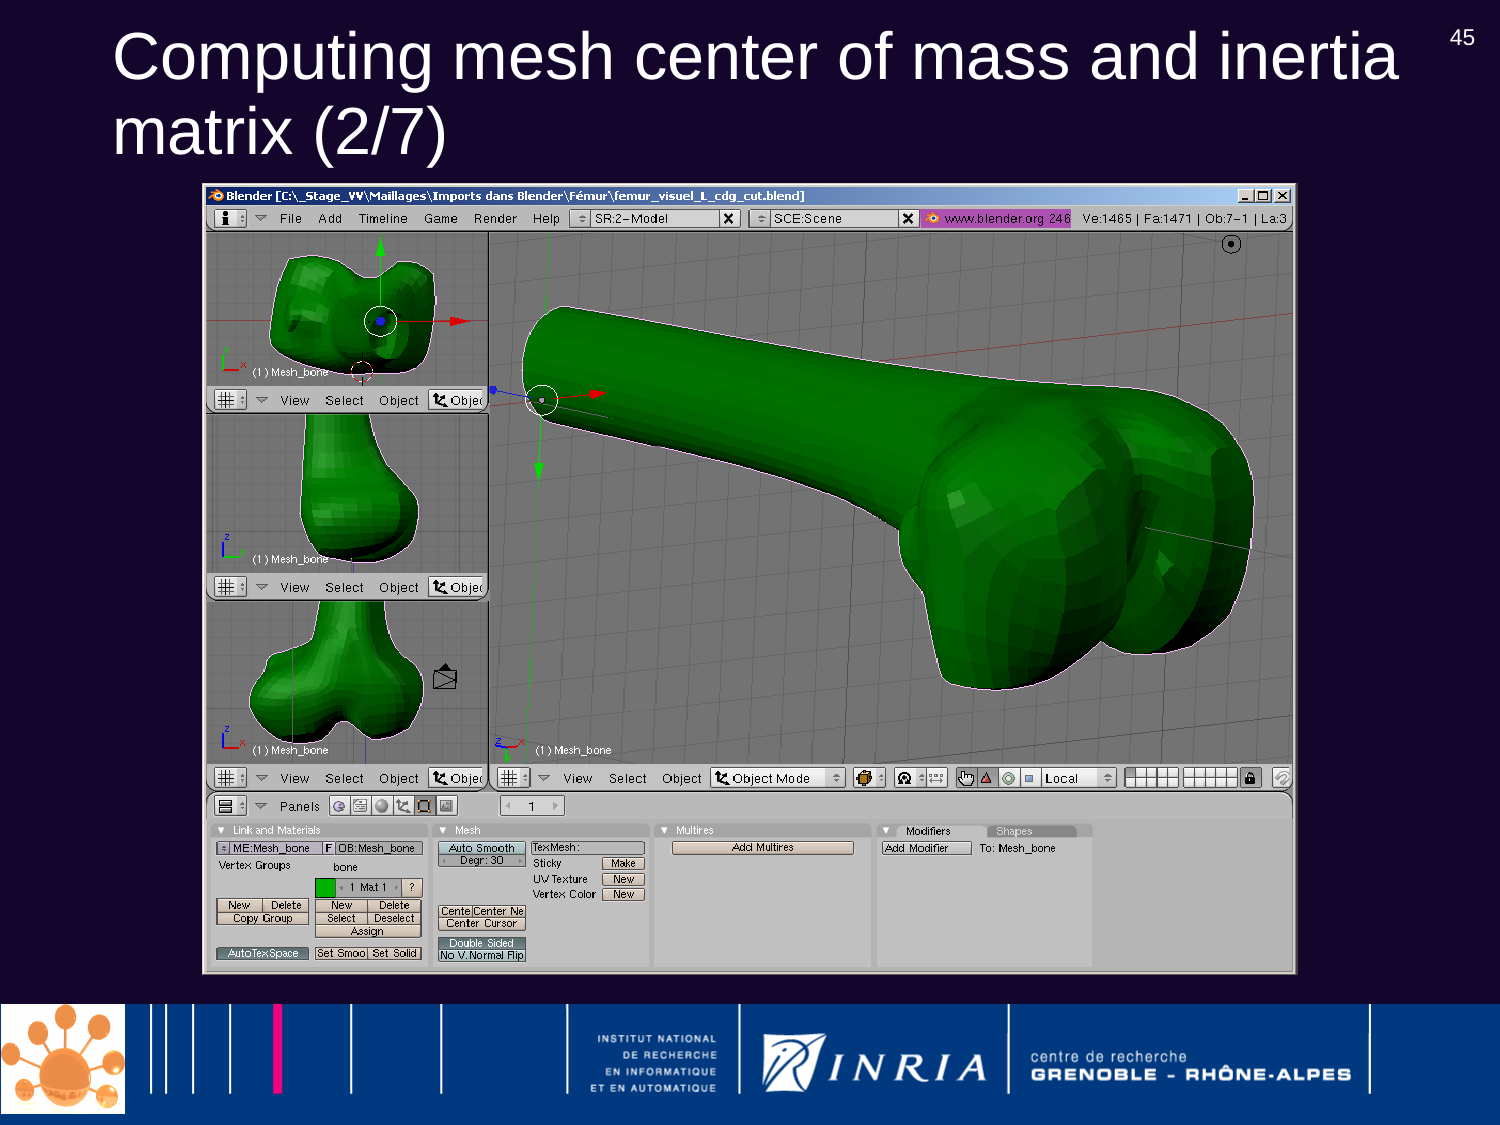

# Computing mesh center of mass and inertia matrix (2/7)